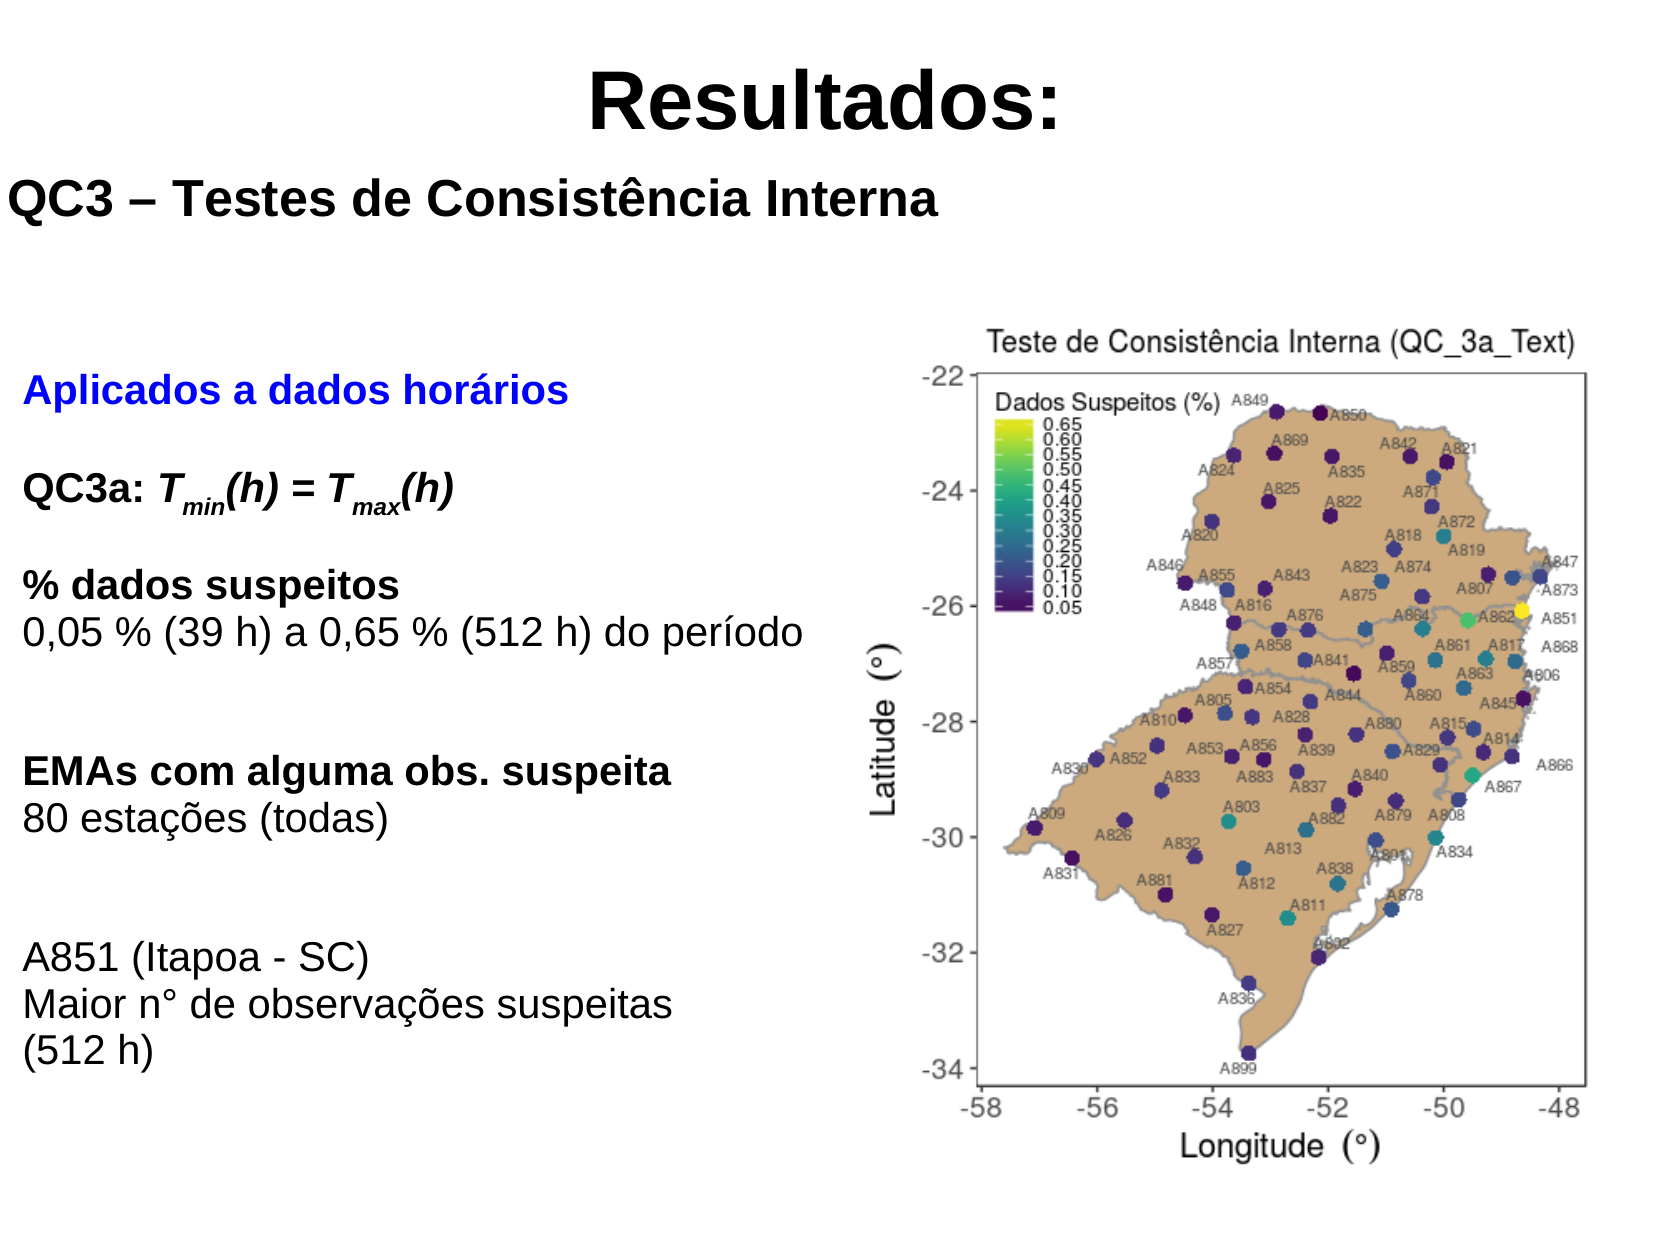

Resultados:
QC3 – Testes de Consistência Interna
Aplicados a dados horários
QC3a: Tmin(h) = Tmax(h)
% dados suspeitos
0,05 % (39 h) a 0,65 % (512 h) do período
EMAs com alguma obs. suspeita
80 estações (todas)
A851 (Itapoa - SC)
Maior n° de observações suspeitas
(512 h)